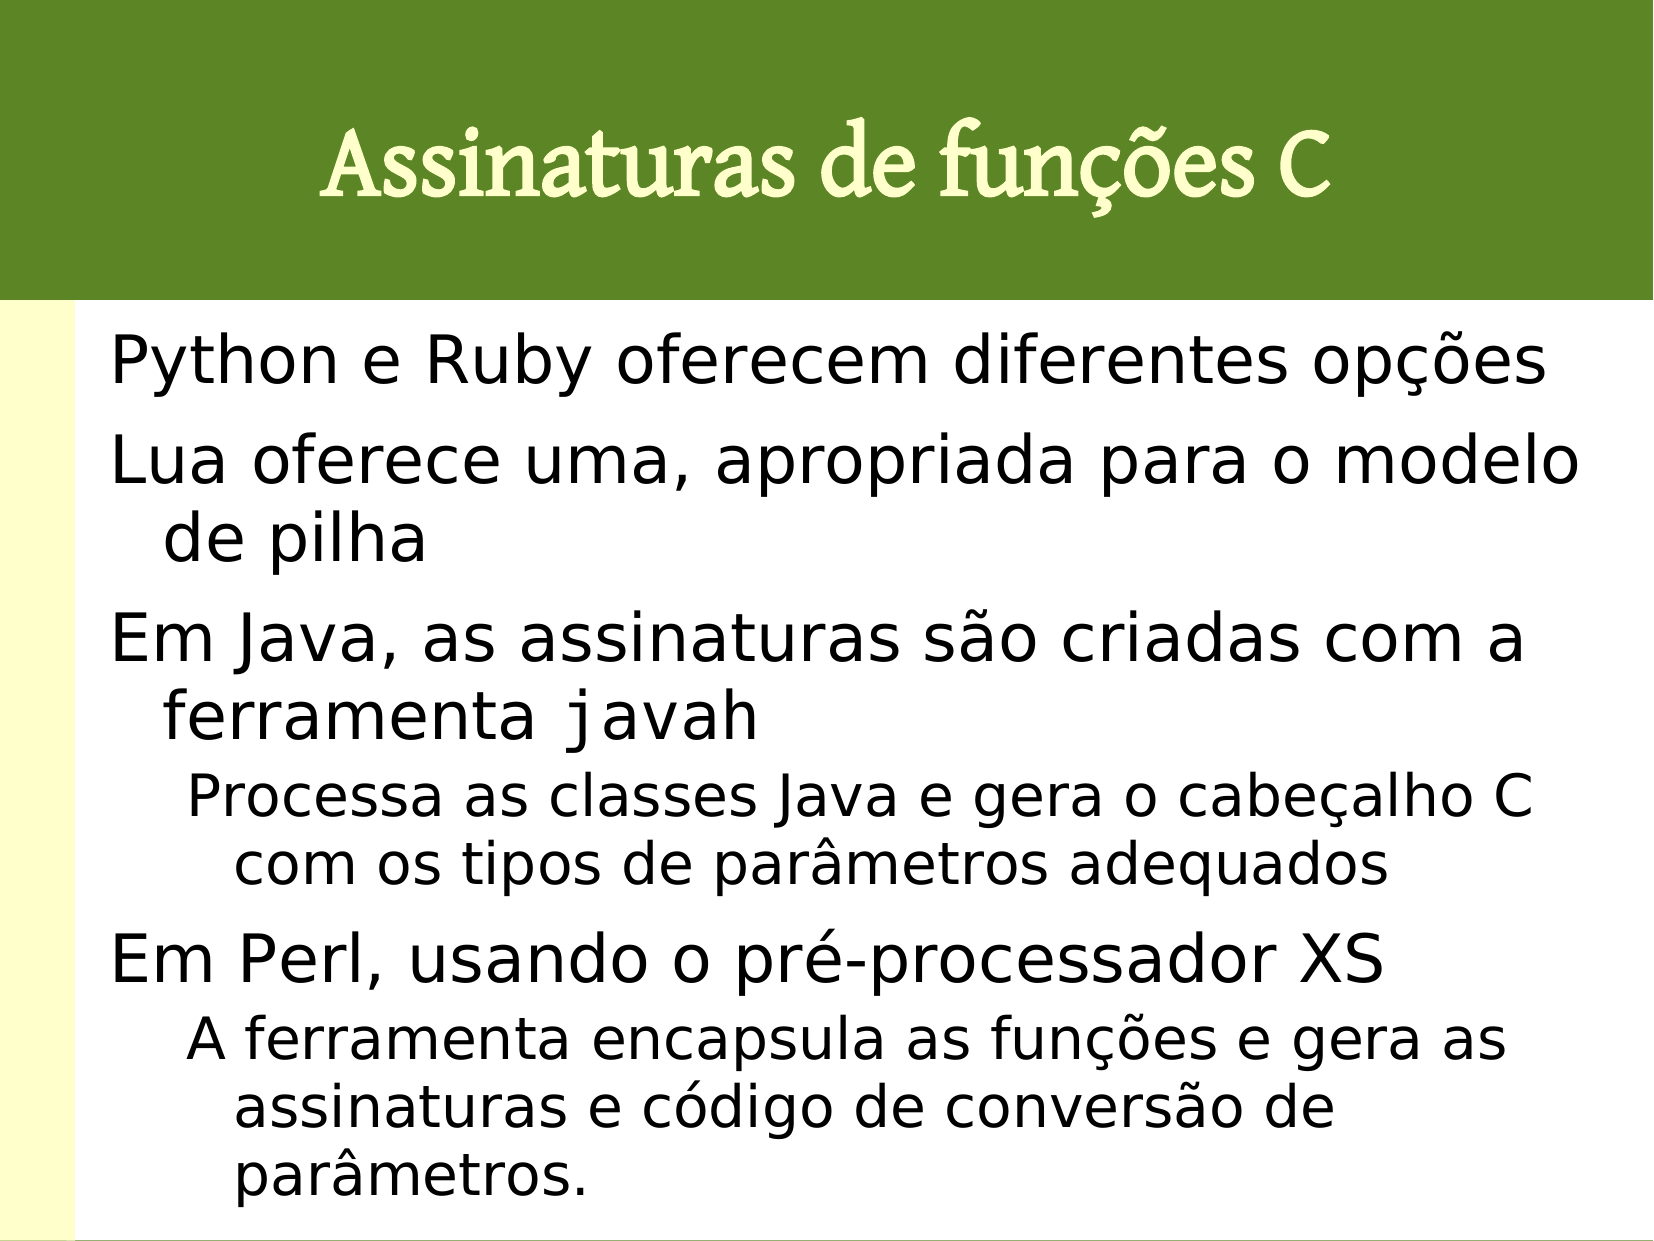

# Assinaturas de funções C
Python e Ruby oferecem diferentes opções
Lua oferece uma, apropriada para o modelo de pilha
Em Java, as assinaturas são criadas com a ferramenta javah
Processa as classes Java e gera o cabeçalho C com os tipos de parâmetros adequados
Em Perl, usando o pré-processador XS
A ferramenta encapsula as funções e gera as assinaturas e código de conversão de parâmetros.